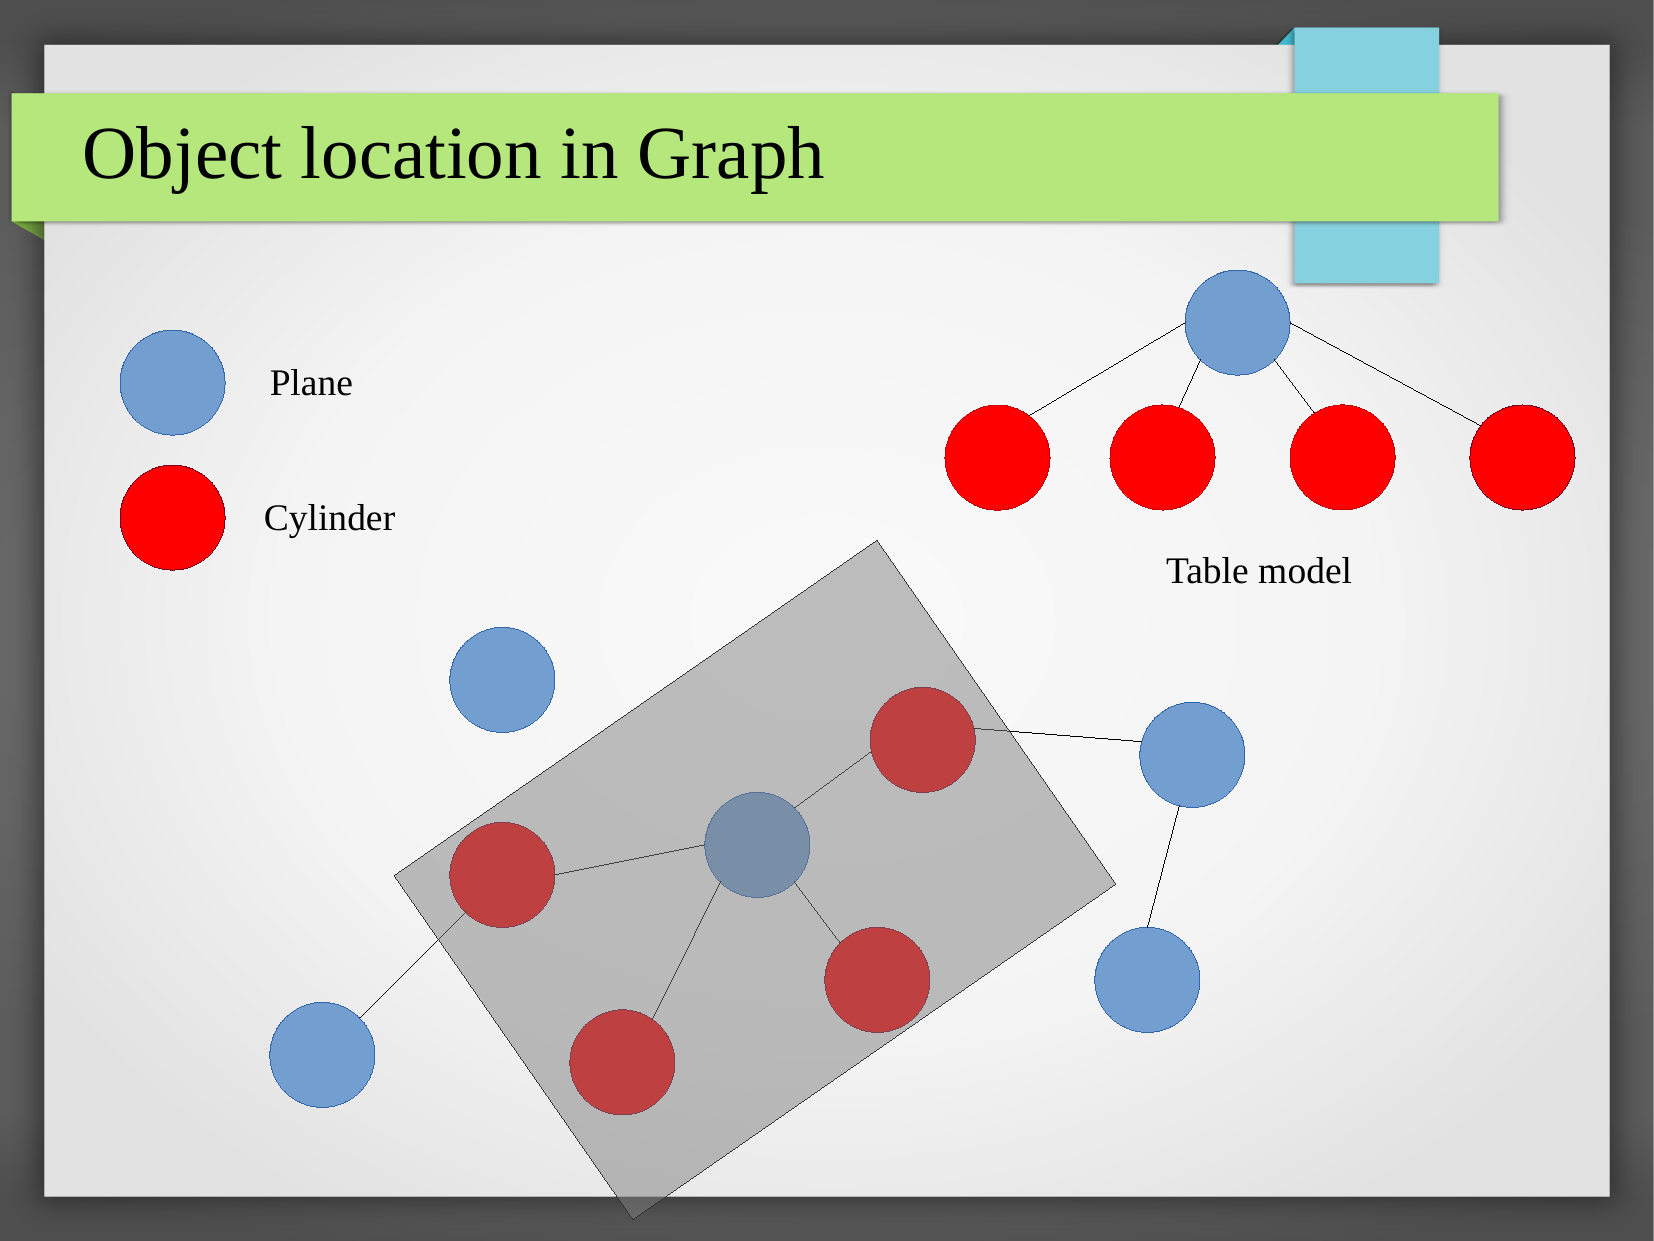

# Object location in Graph
Plane
Cylinder
Table model